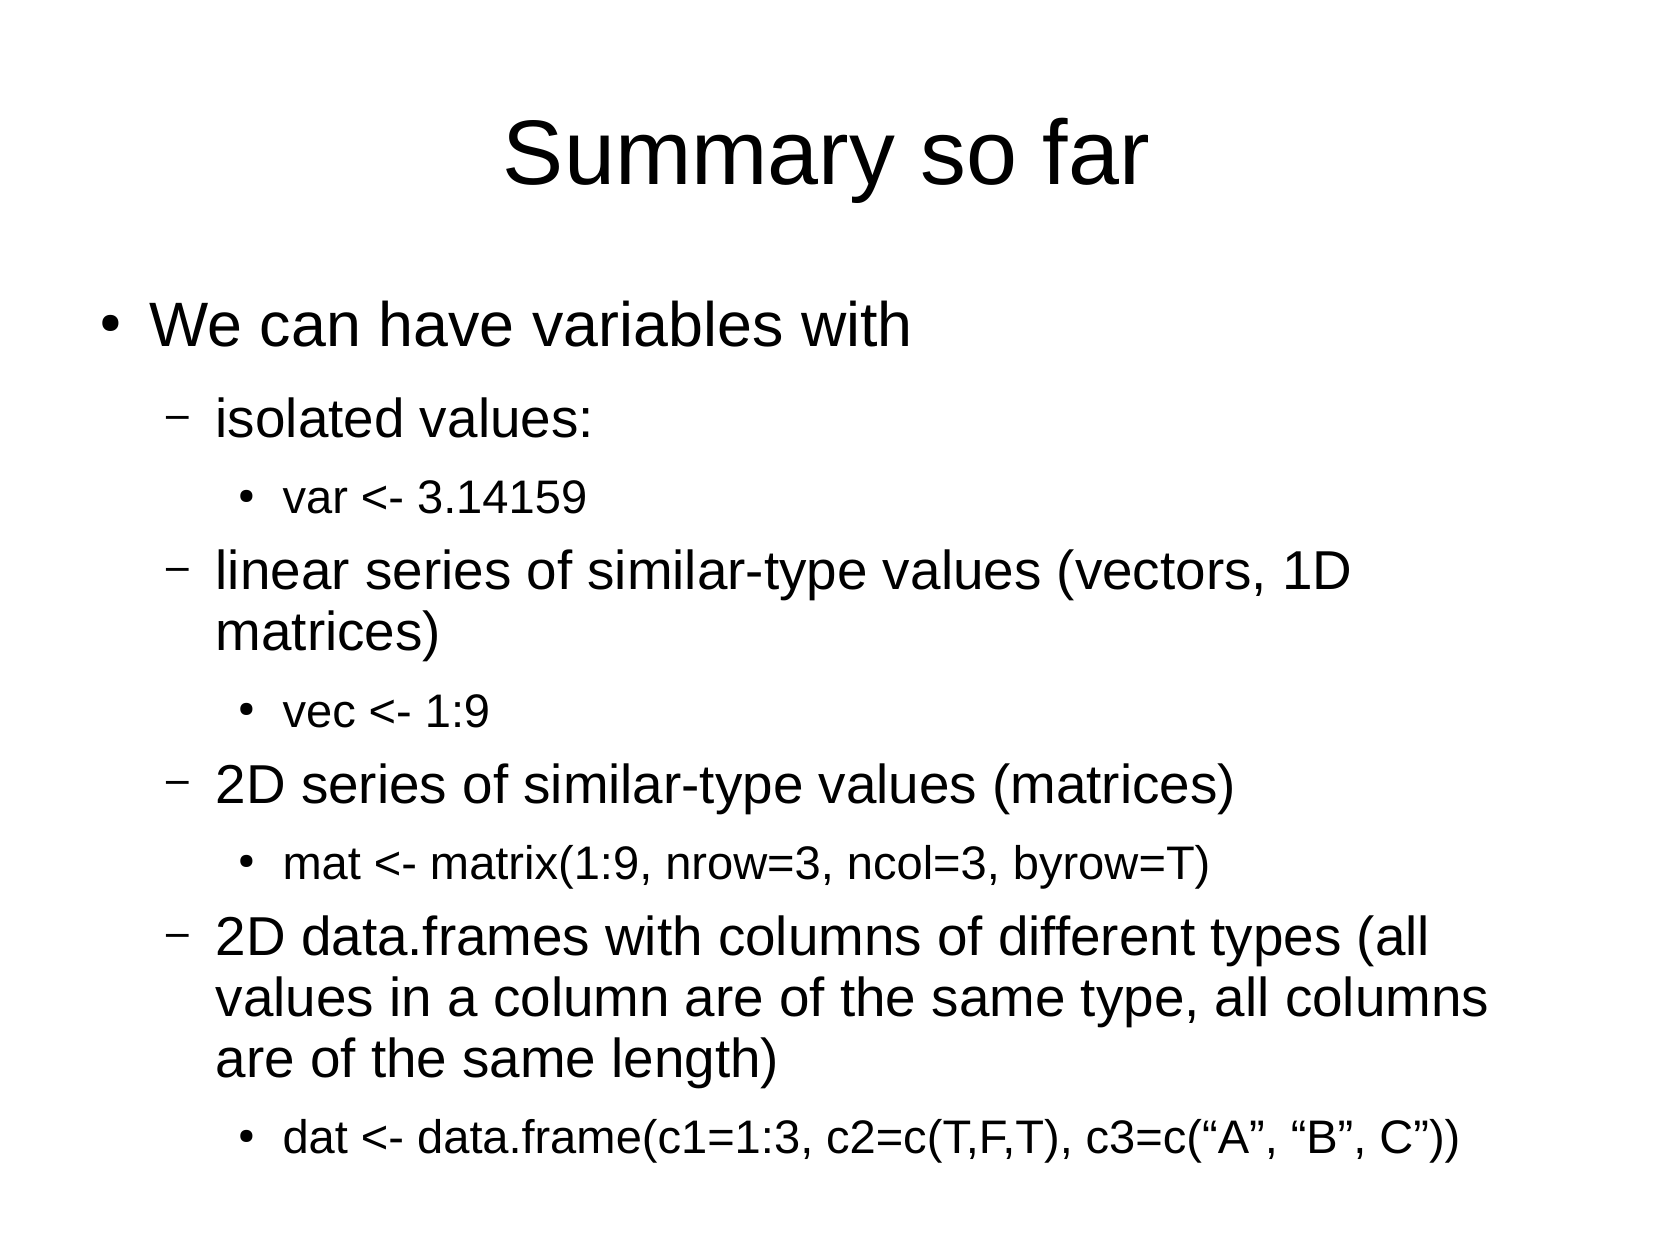

# Summary so far
We can have variables with
isolated values:
var <- 3.14159
linear series of similar-type values (vectors, 1D matrices)
vec <- 1:9
2D series of similar-type values (matrices)
mat <- matrix(1:9, nrow=3, ncol=3, byrow=T)
2D data.frames with columns of different types (all values in a column are of the same type, all columns are of the same length)
dat <- data.frame(c1=1:3, c2=c(T,F,T), c3=c(“A”, “B”, C”))